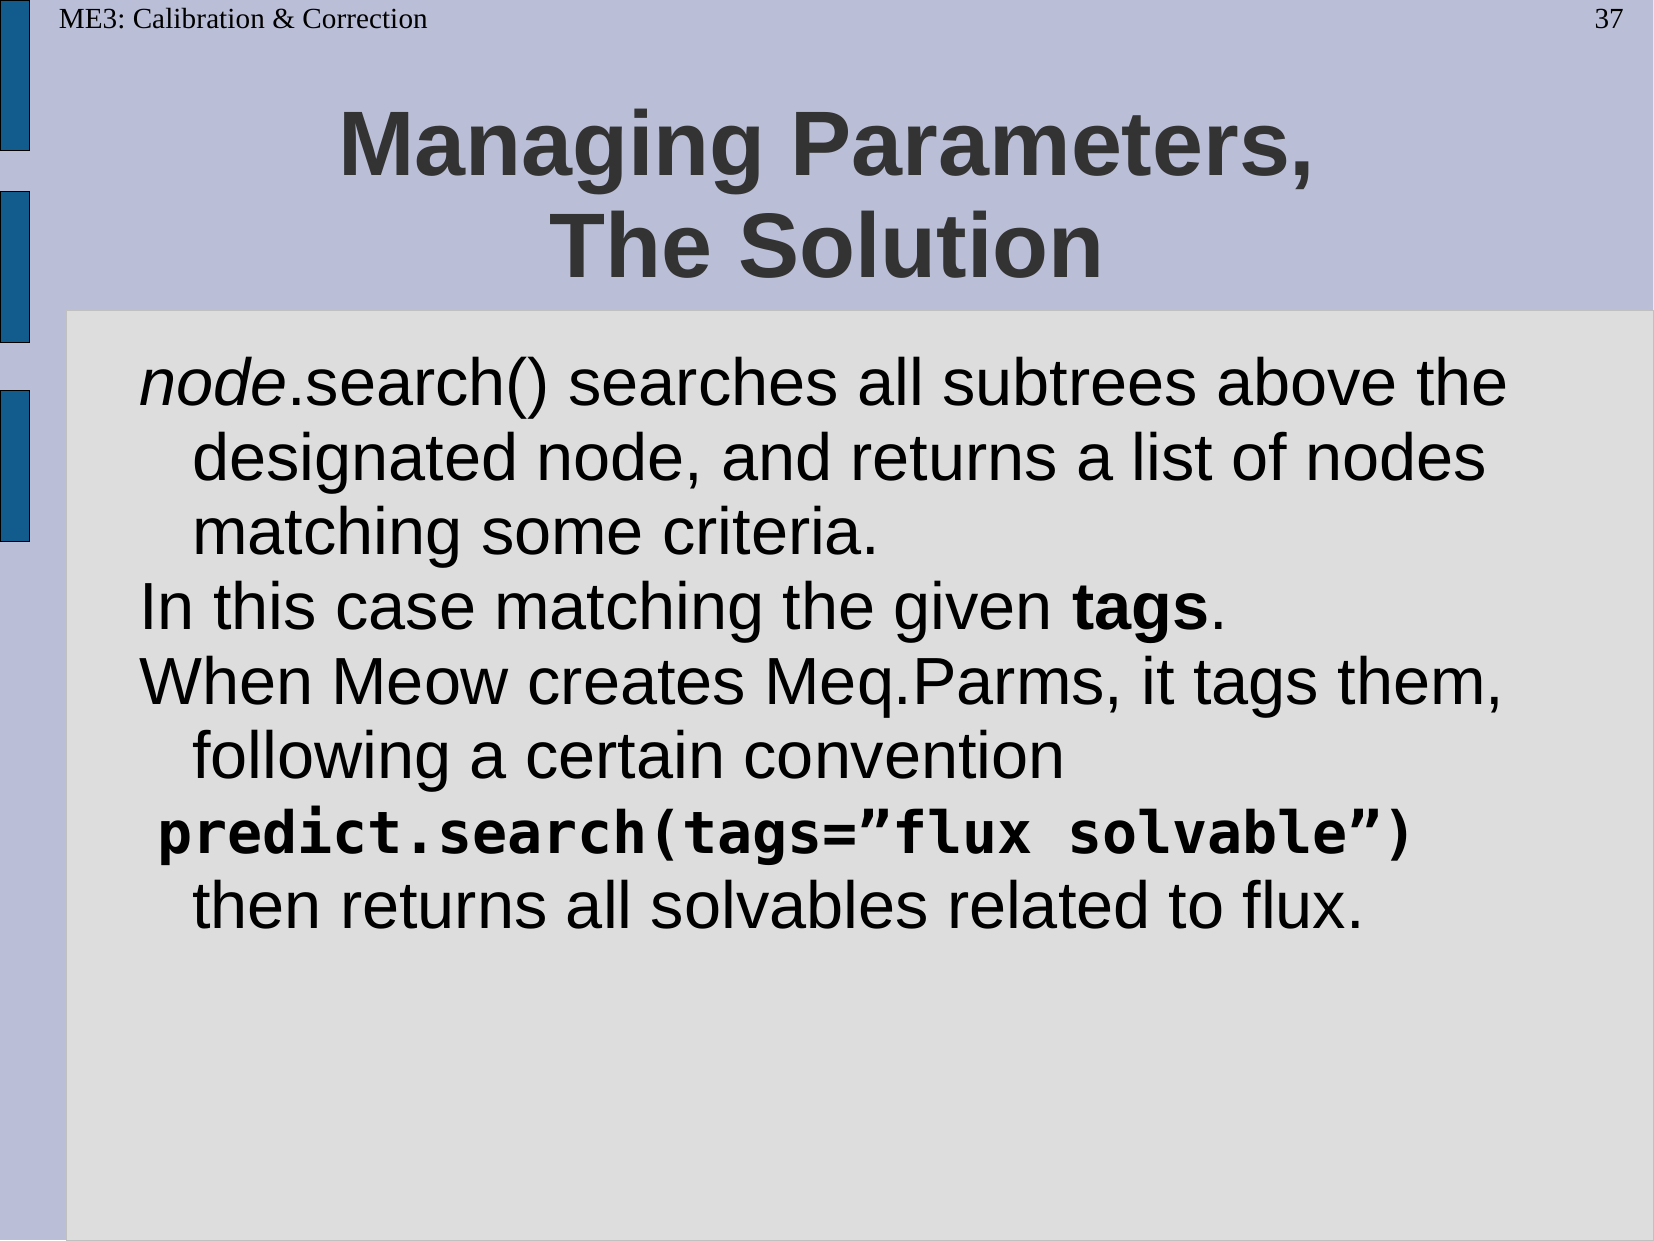

ME3: Calibration & Correction
37
# Managing Parameters, The Solution
node.search() searches all subtrees above the designated node, and returns a list of nodes matching some criteria.
In this case matching the given tags.
When Meow creates Meq.Parms, it tags them, following a certain convention
 predict.search(tags=”flux solvable”)
then returns all solvables related to flux.